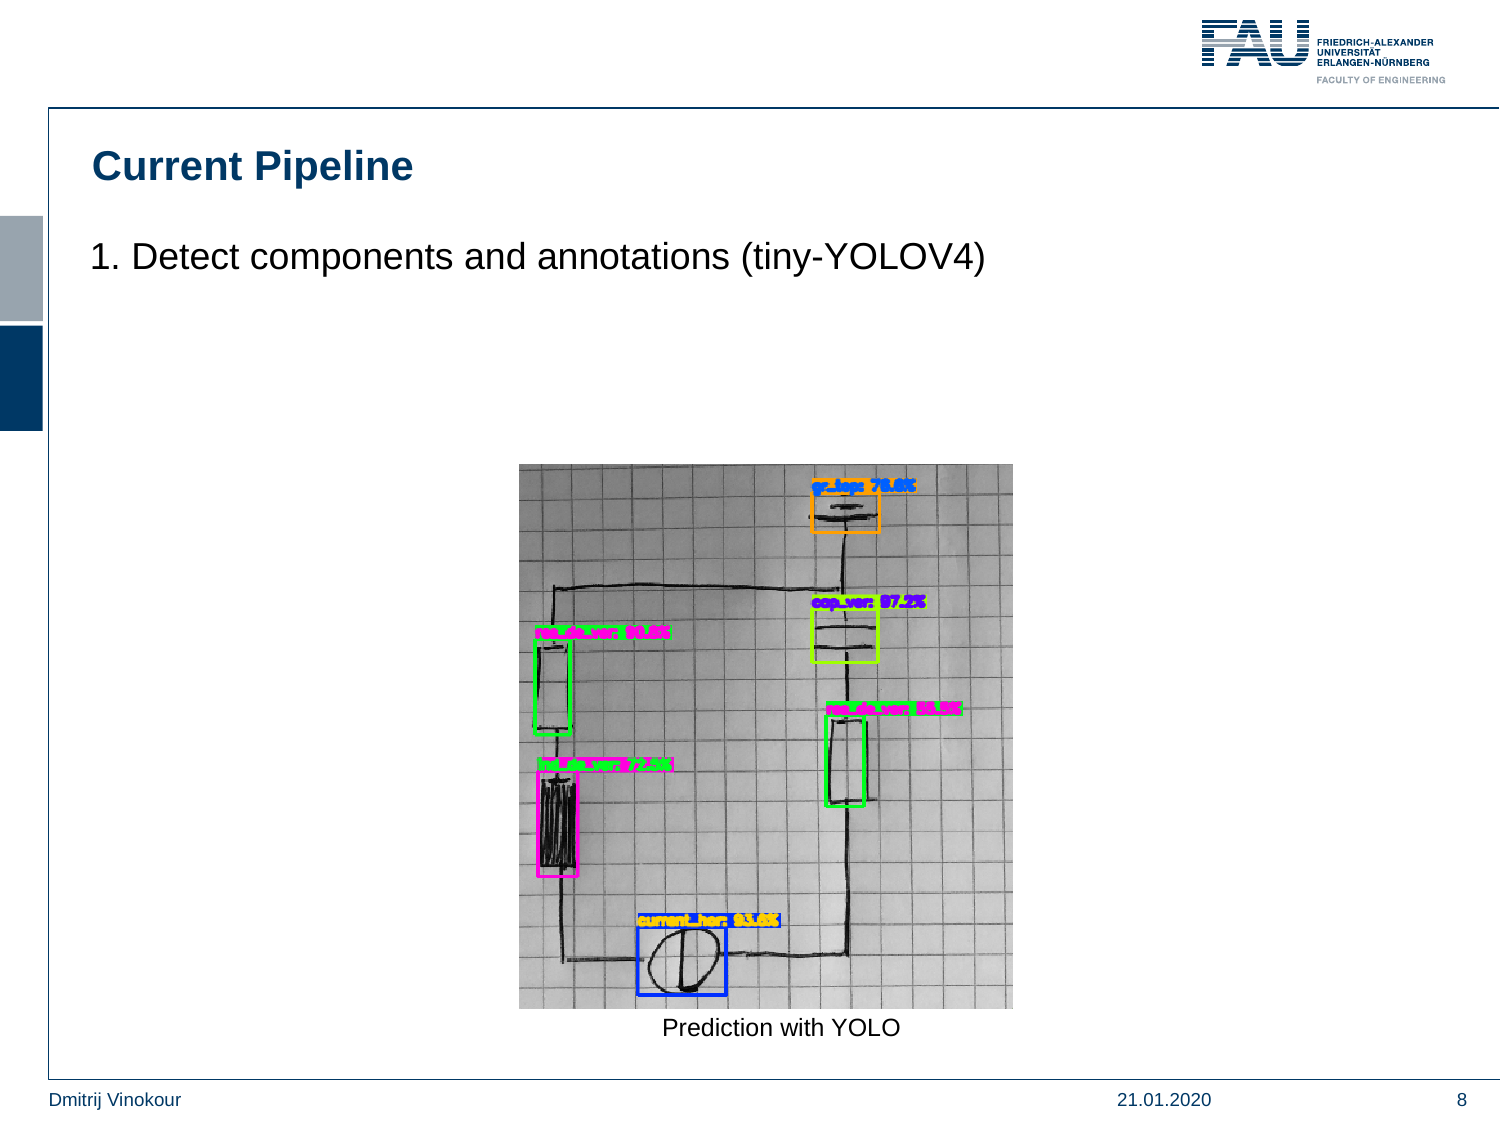

Current Pipeline
1. Detect components and annotations (tiny-YOLOV4)
Prediction with YOLO
21.01.2020
Dmitrij Vinokour